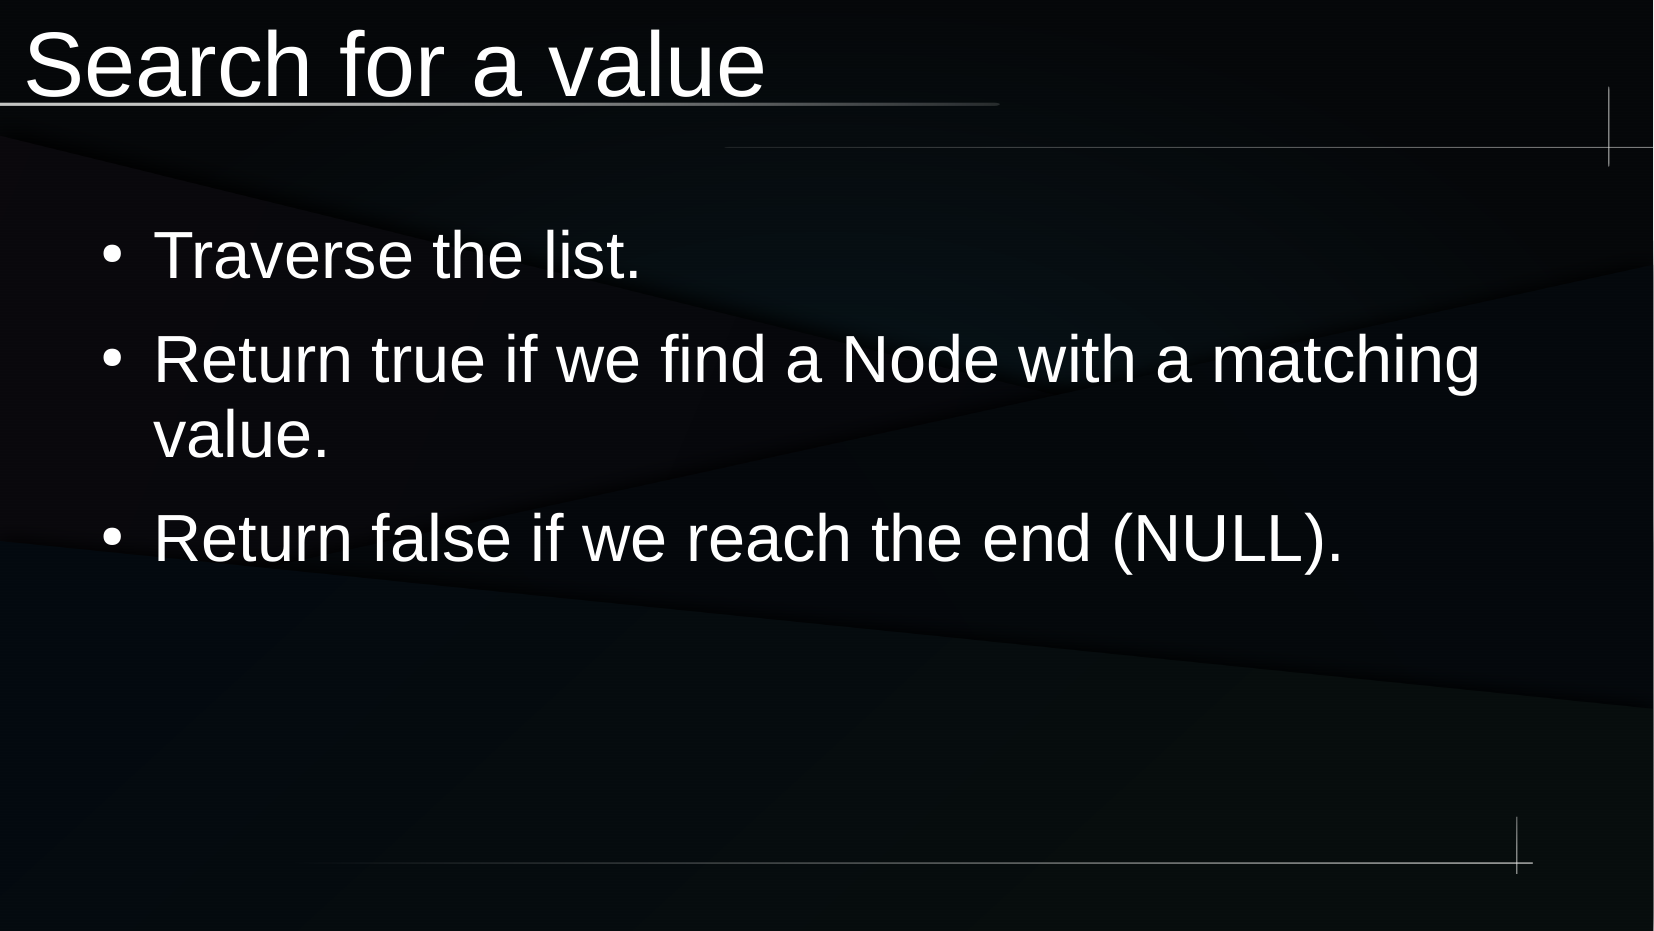

# Search for a value
Traverse the list.
Return true if we find a Node with a matching value.
Return false if we reach the end (NULL).